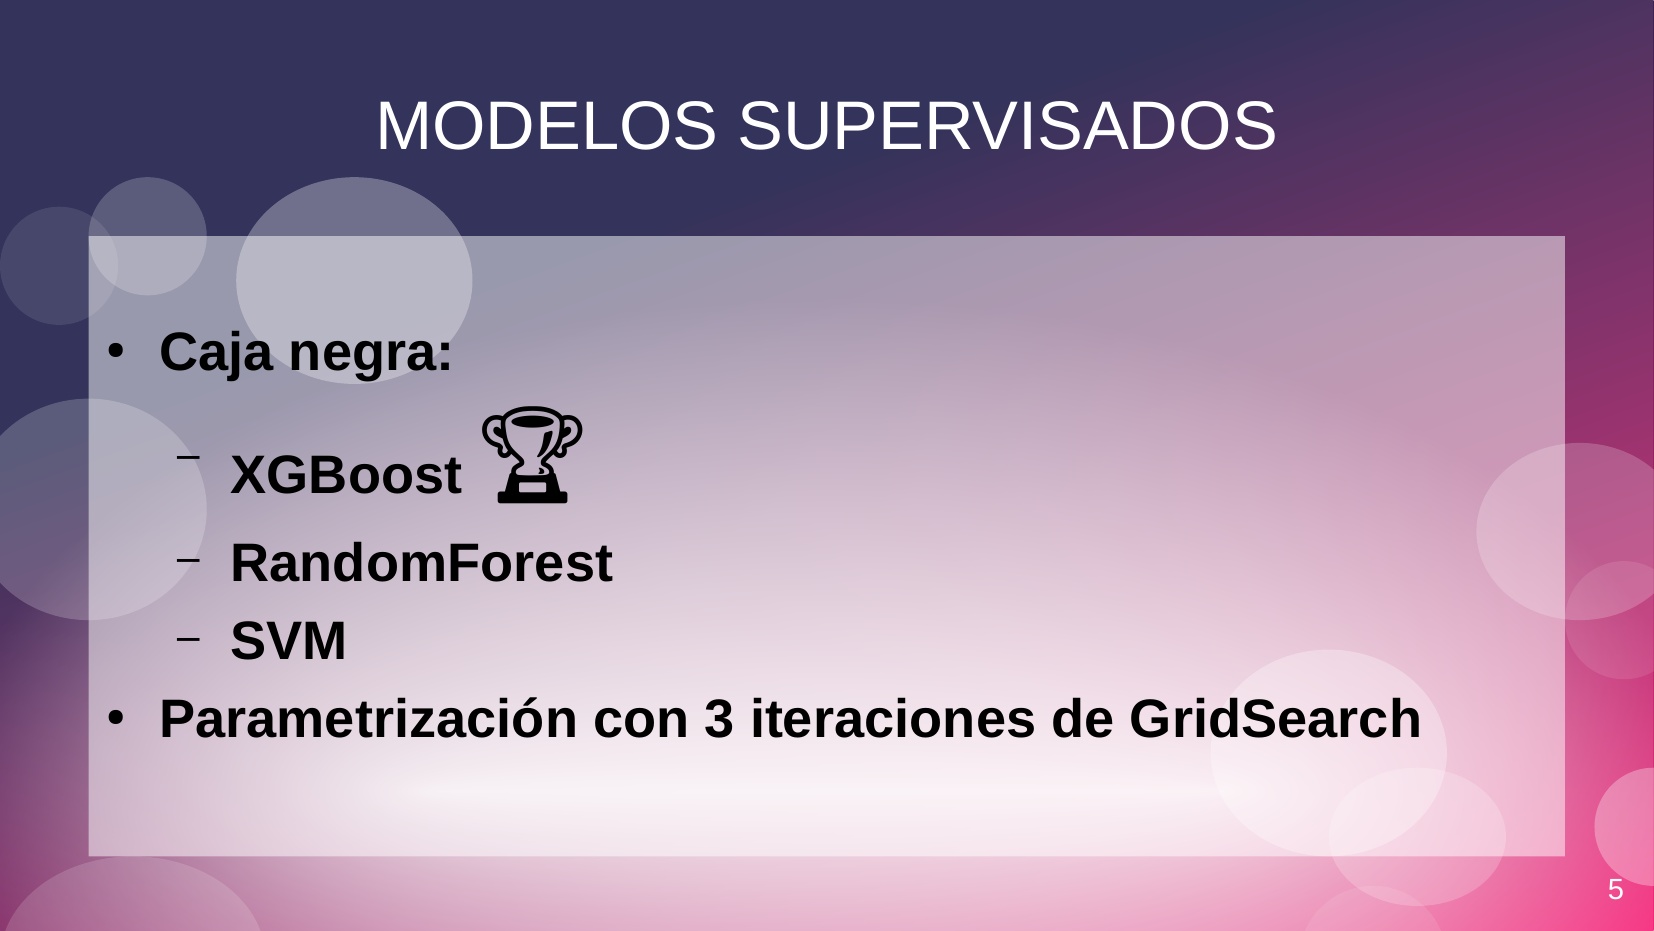

# MODELOS SUPERVISADOS
Caja negra:
XGBoost 🏆
RandomForest
SVM
Parametrización con 3 iteraciones de GridSearch
5